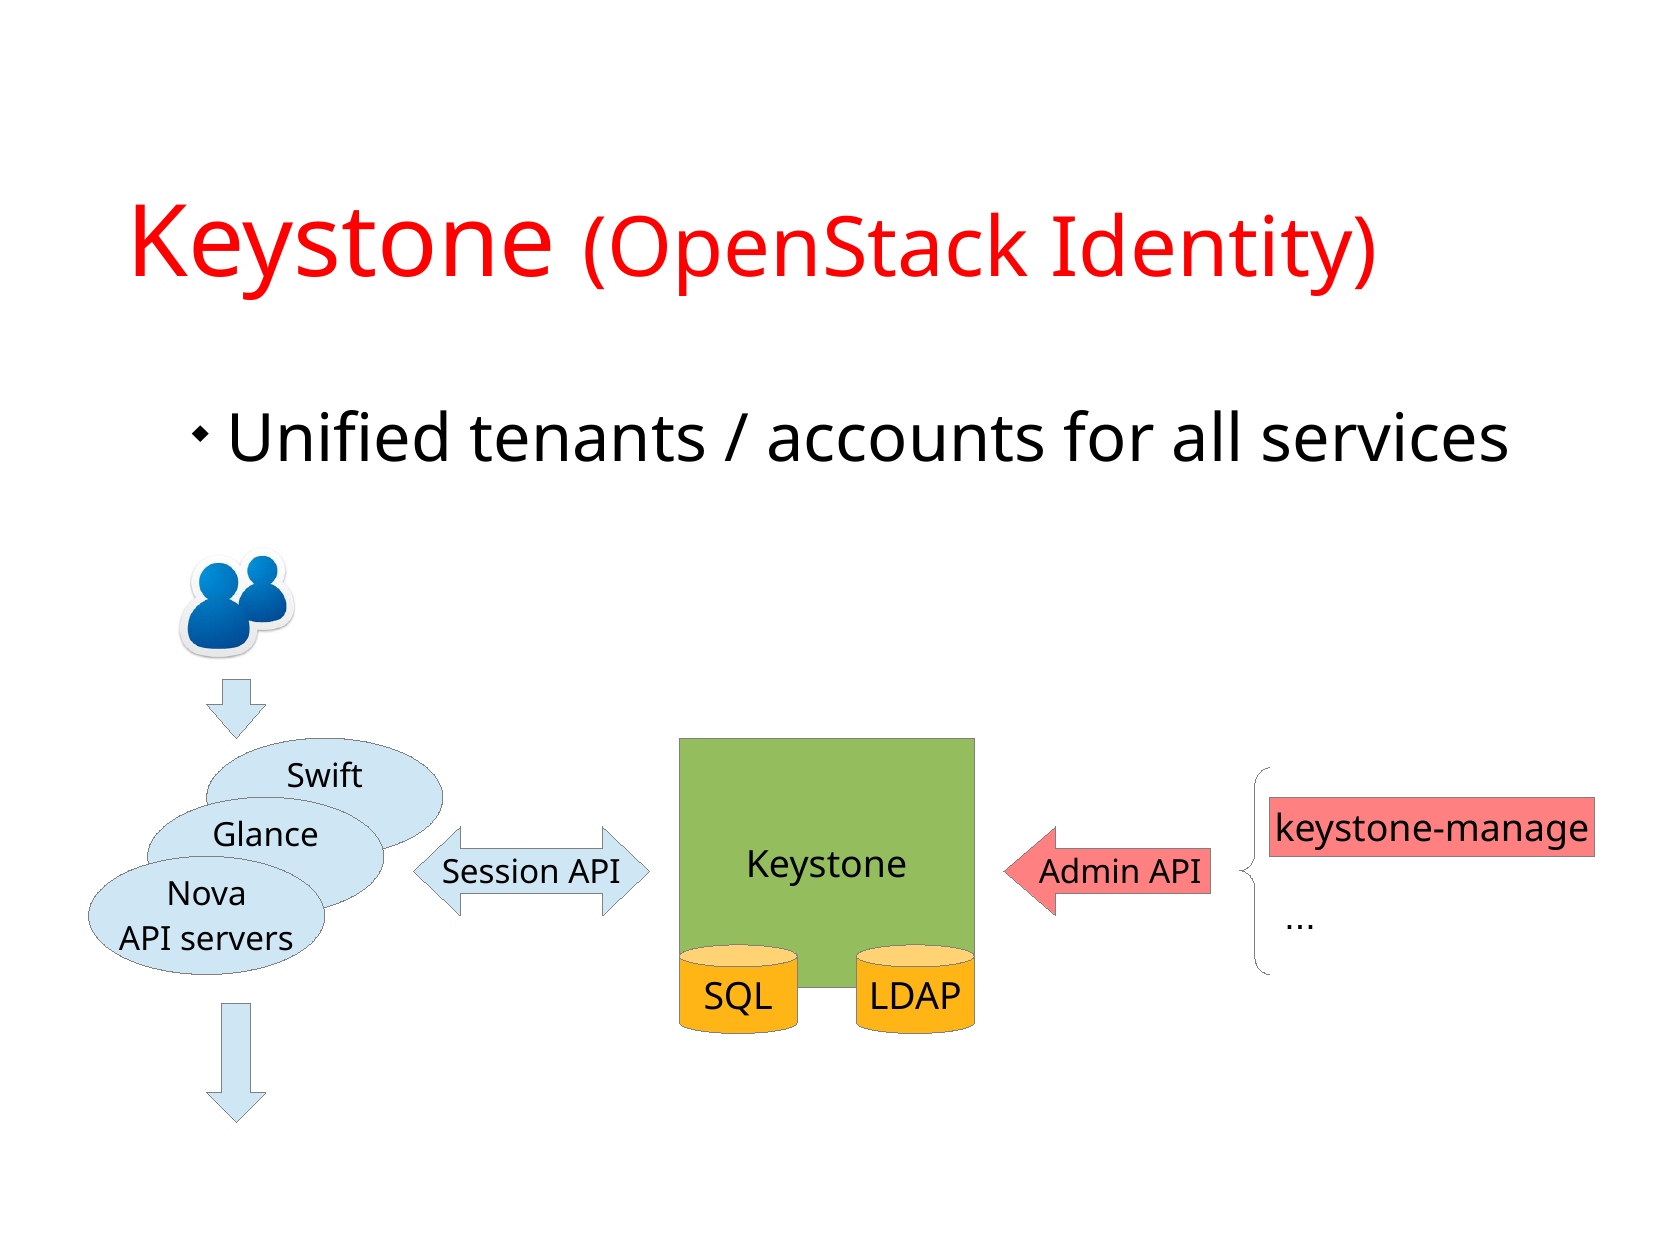

# Keystone (OpenStack Identity)
 Unified tenants / accounts for all services
Swift
Keystone
Glance
keystone-manage
Session API
Admin API
Nova
API servers
...
SQL
LDAP